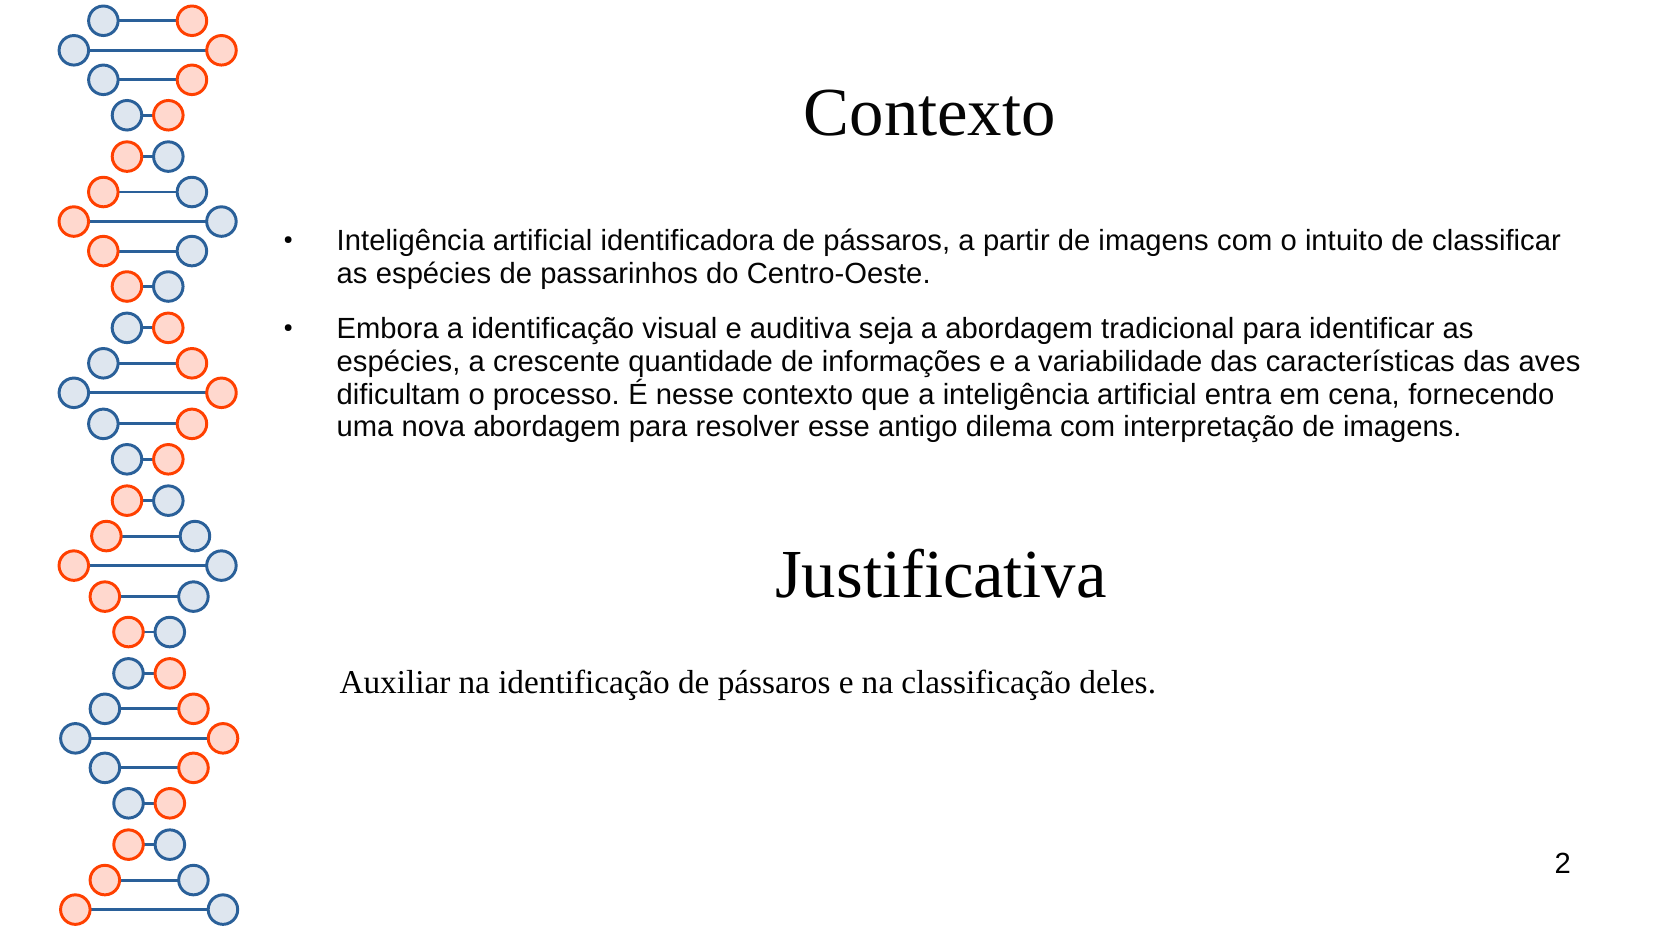

# Contexto
Inteligência artificial identificadora de pássaros, a partir de imagens com o intuito de classificar as espécies de passarinhos do Centro-Oeste.
Embora a identificação visual e auditiva seja a abordagem tradicional para identificar as espécies, a crescente quantidade de informações e a variabilidade das características das aves dificultam o processo. É nesse contexto que a inteligência artificial entra em cena, fornecendo uma nova abordagem para resolver esse antigo dilema com interpretação de imagens.
Justificativa
Auxiliar na identificação de pássaros e na classificação deles.
2